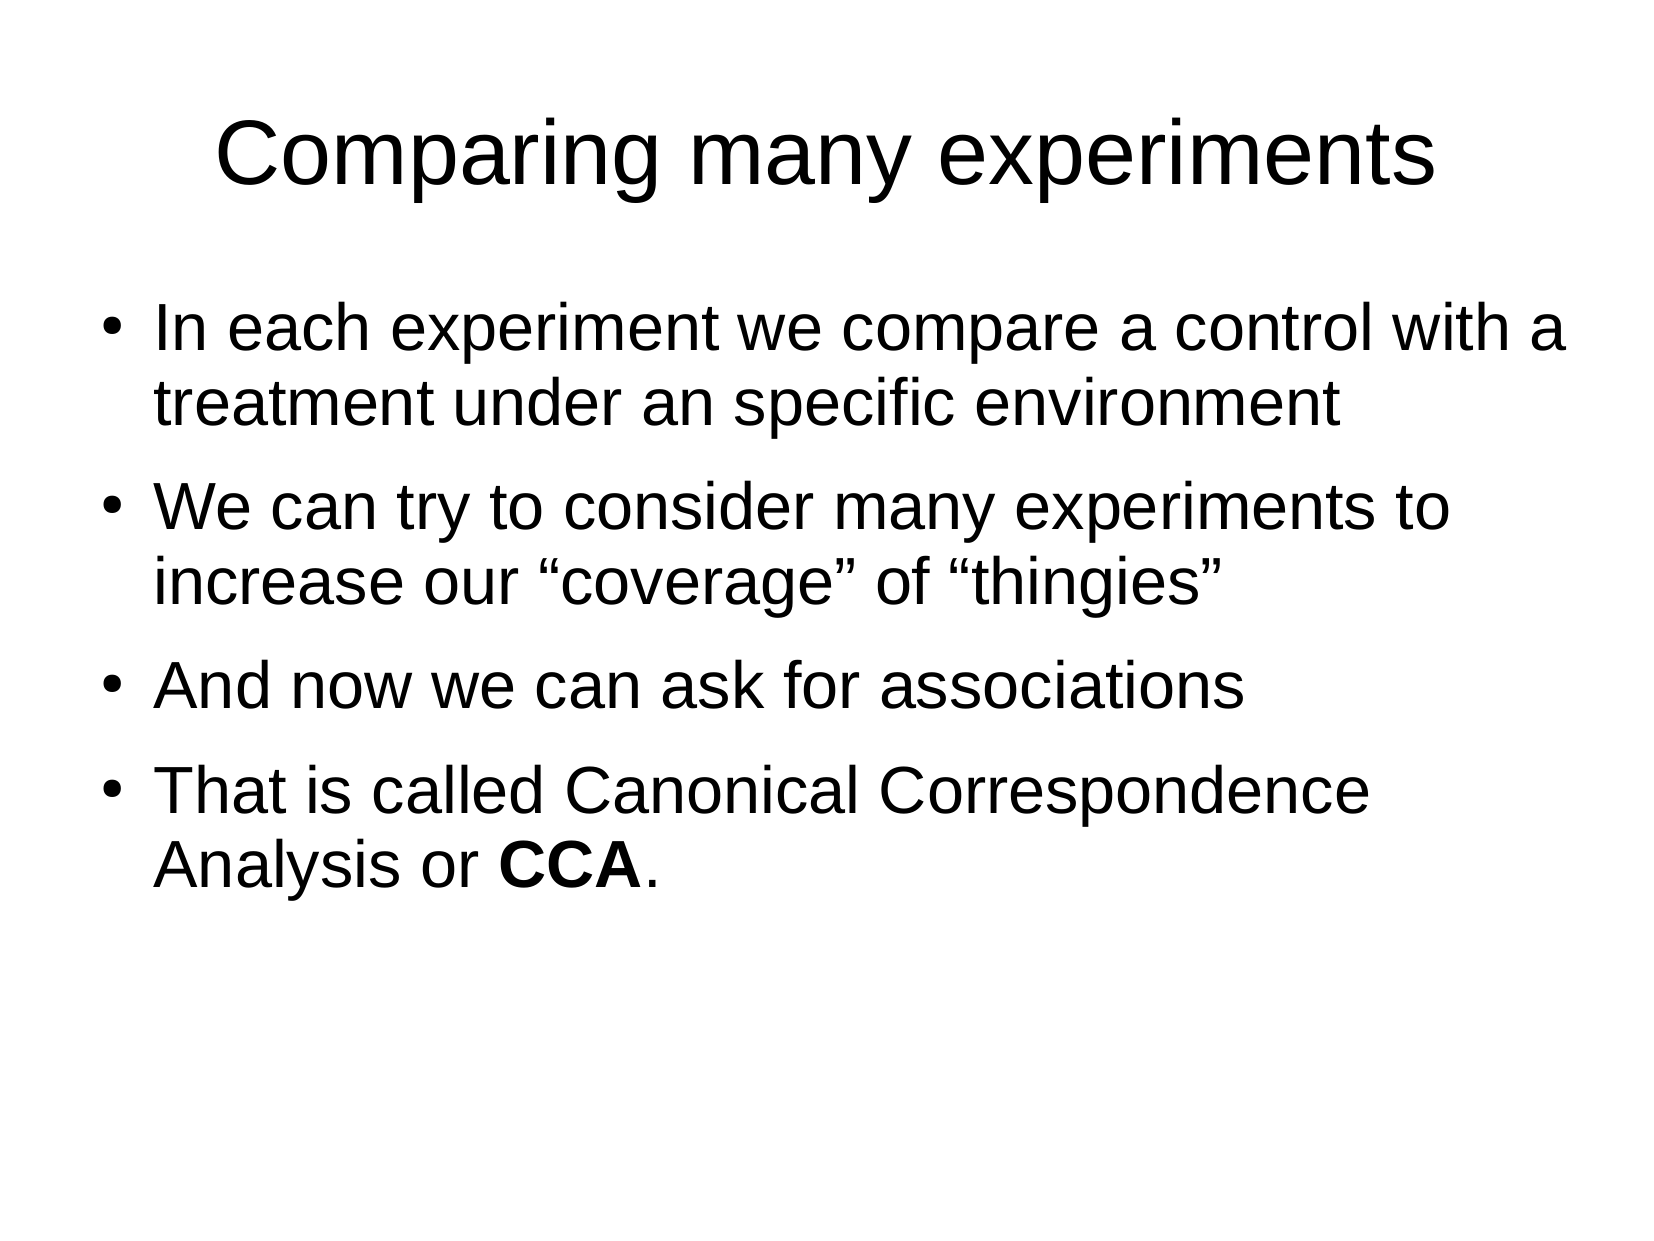

# Comparing many experiments
In each experiment we compare a control with a treatment under an specific environment
We can try to consider many experiments to increase our “coverage” of “thingies”
And now we can ask for associations
That is called Canonical Correspondence Analysis or CCA.